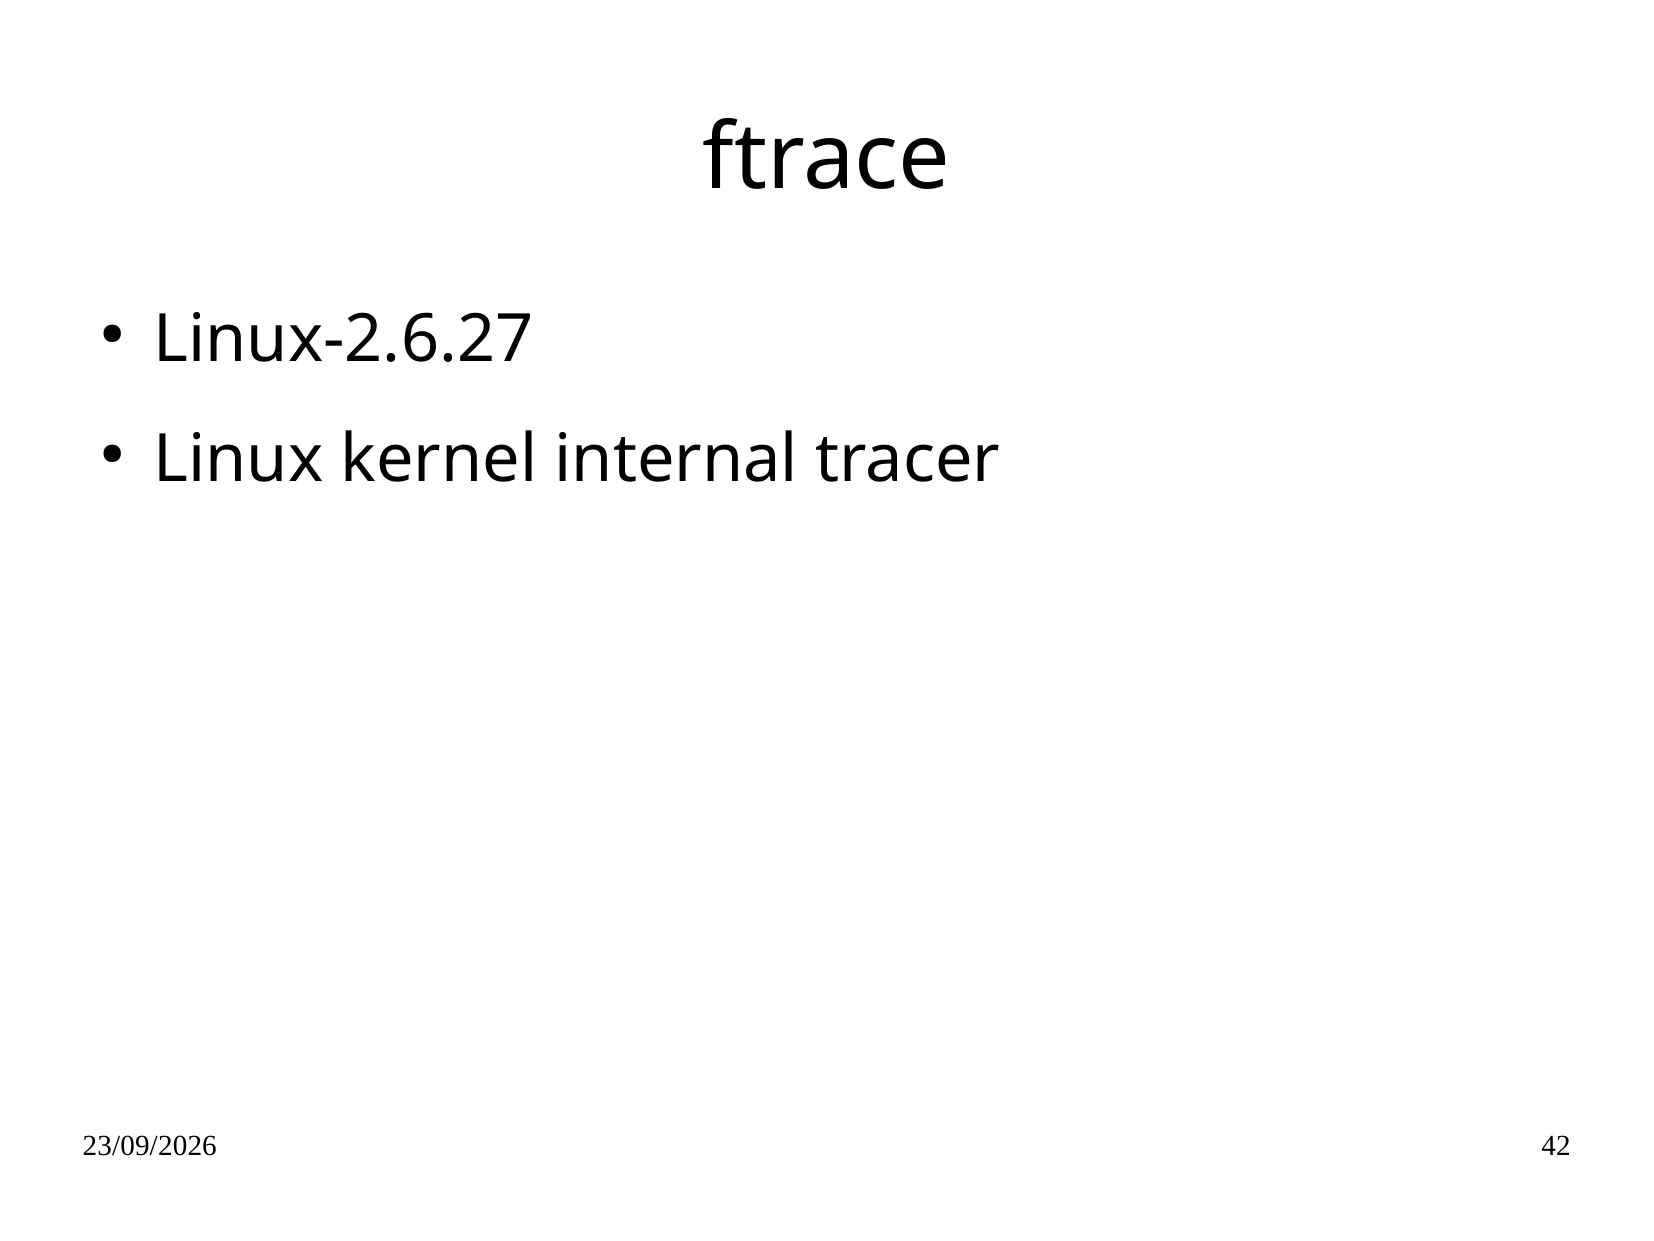

# ftrace
Linux-2.6.27
Linux kernel internal tracer
42